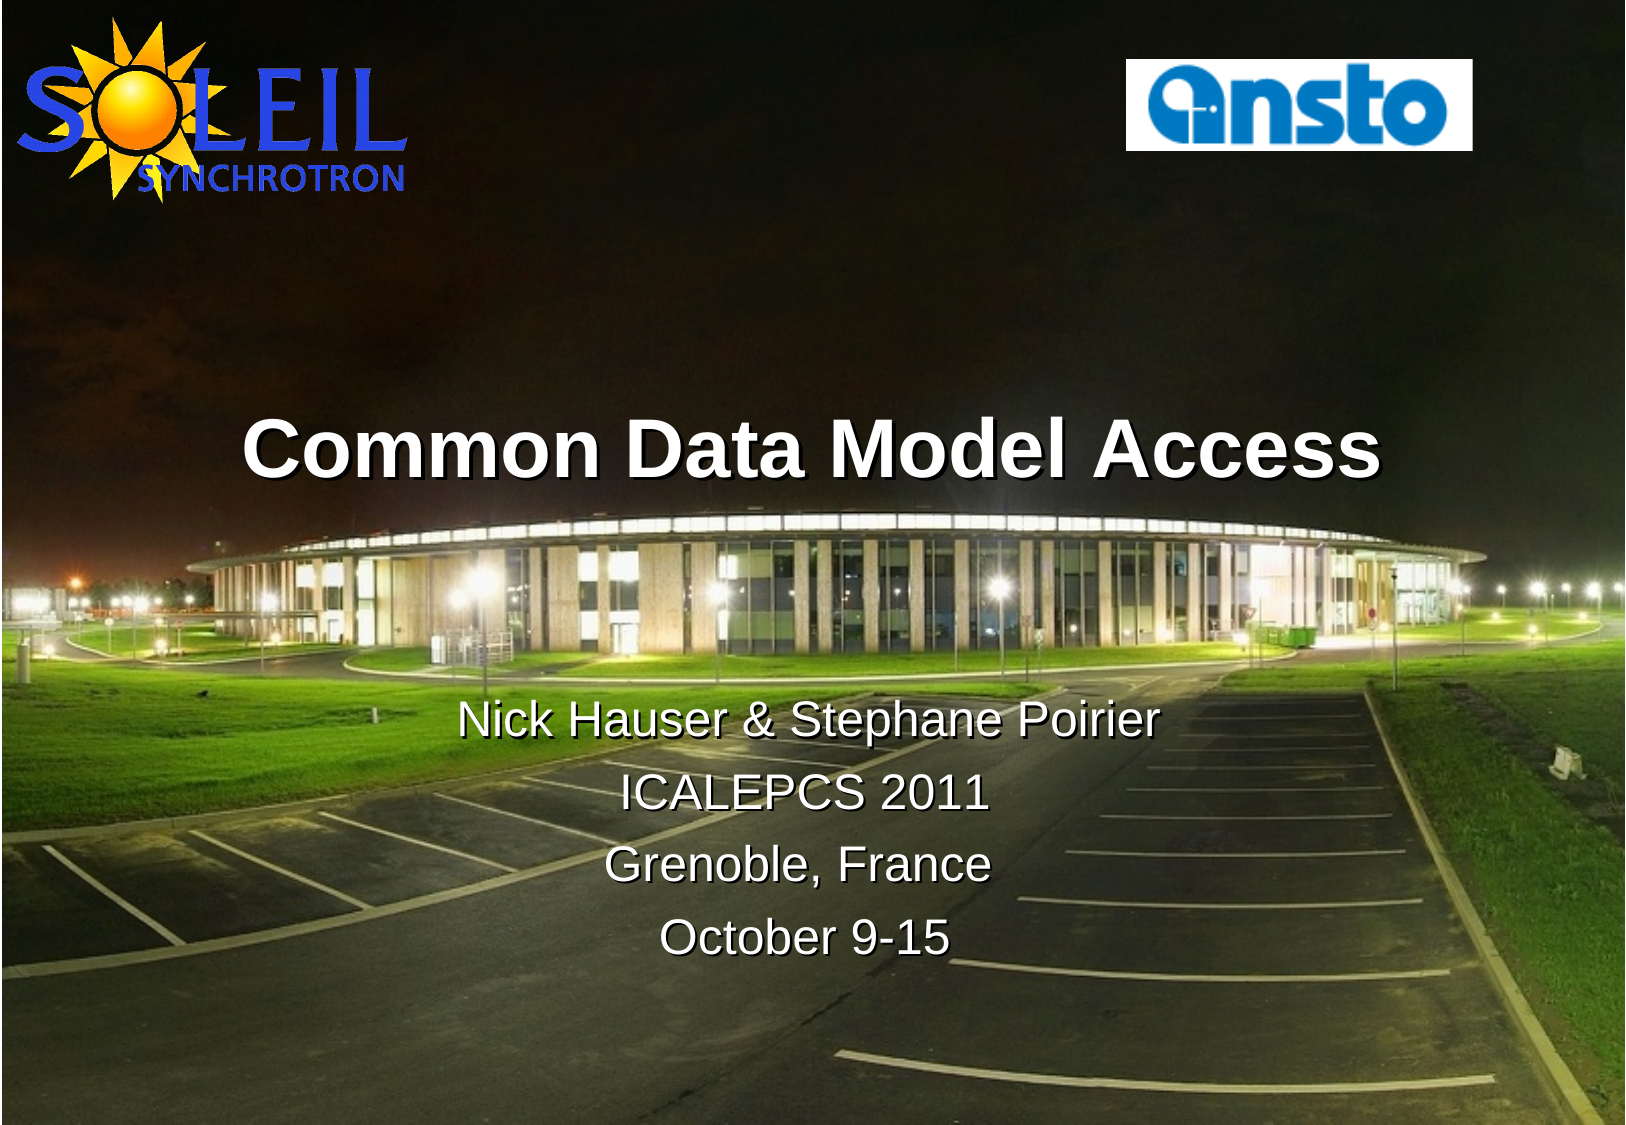

# Common Data Model Access
Nick Hauser & Stephane Poirier
ICALEPCS 2011
Grenoble, France
October 9-15